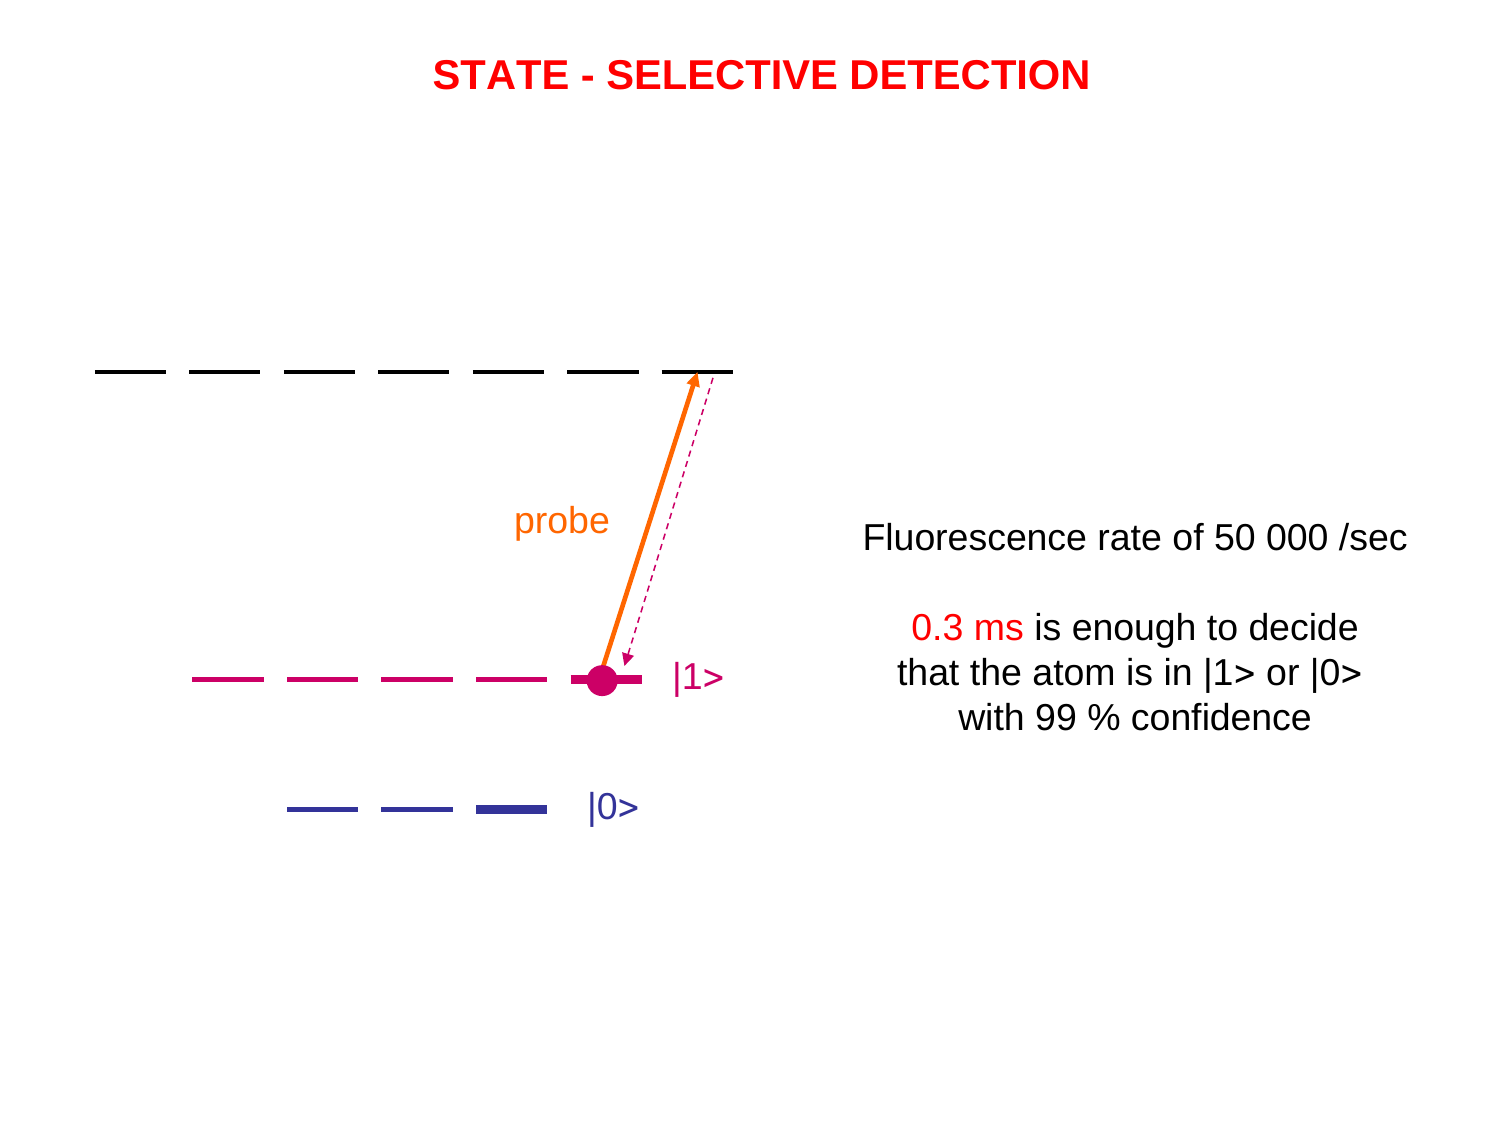

STATE - SELECTIVE DETECTION
probe
Fluorescence rate of 50 000 /sec
0.3 ms is enough to decide
that the atom is in |1> or |0>
with 99 % confidence
|1>
|0>